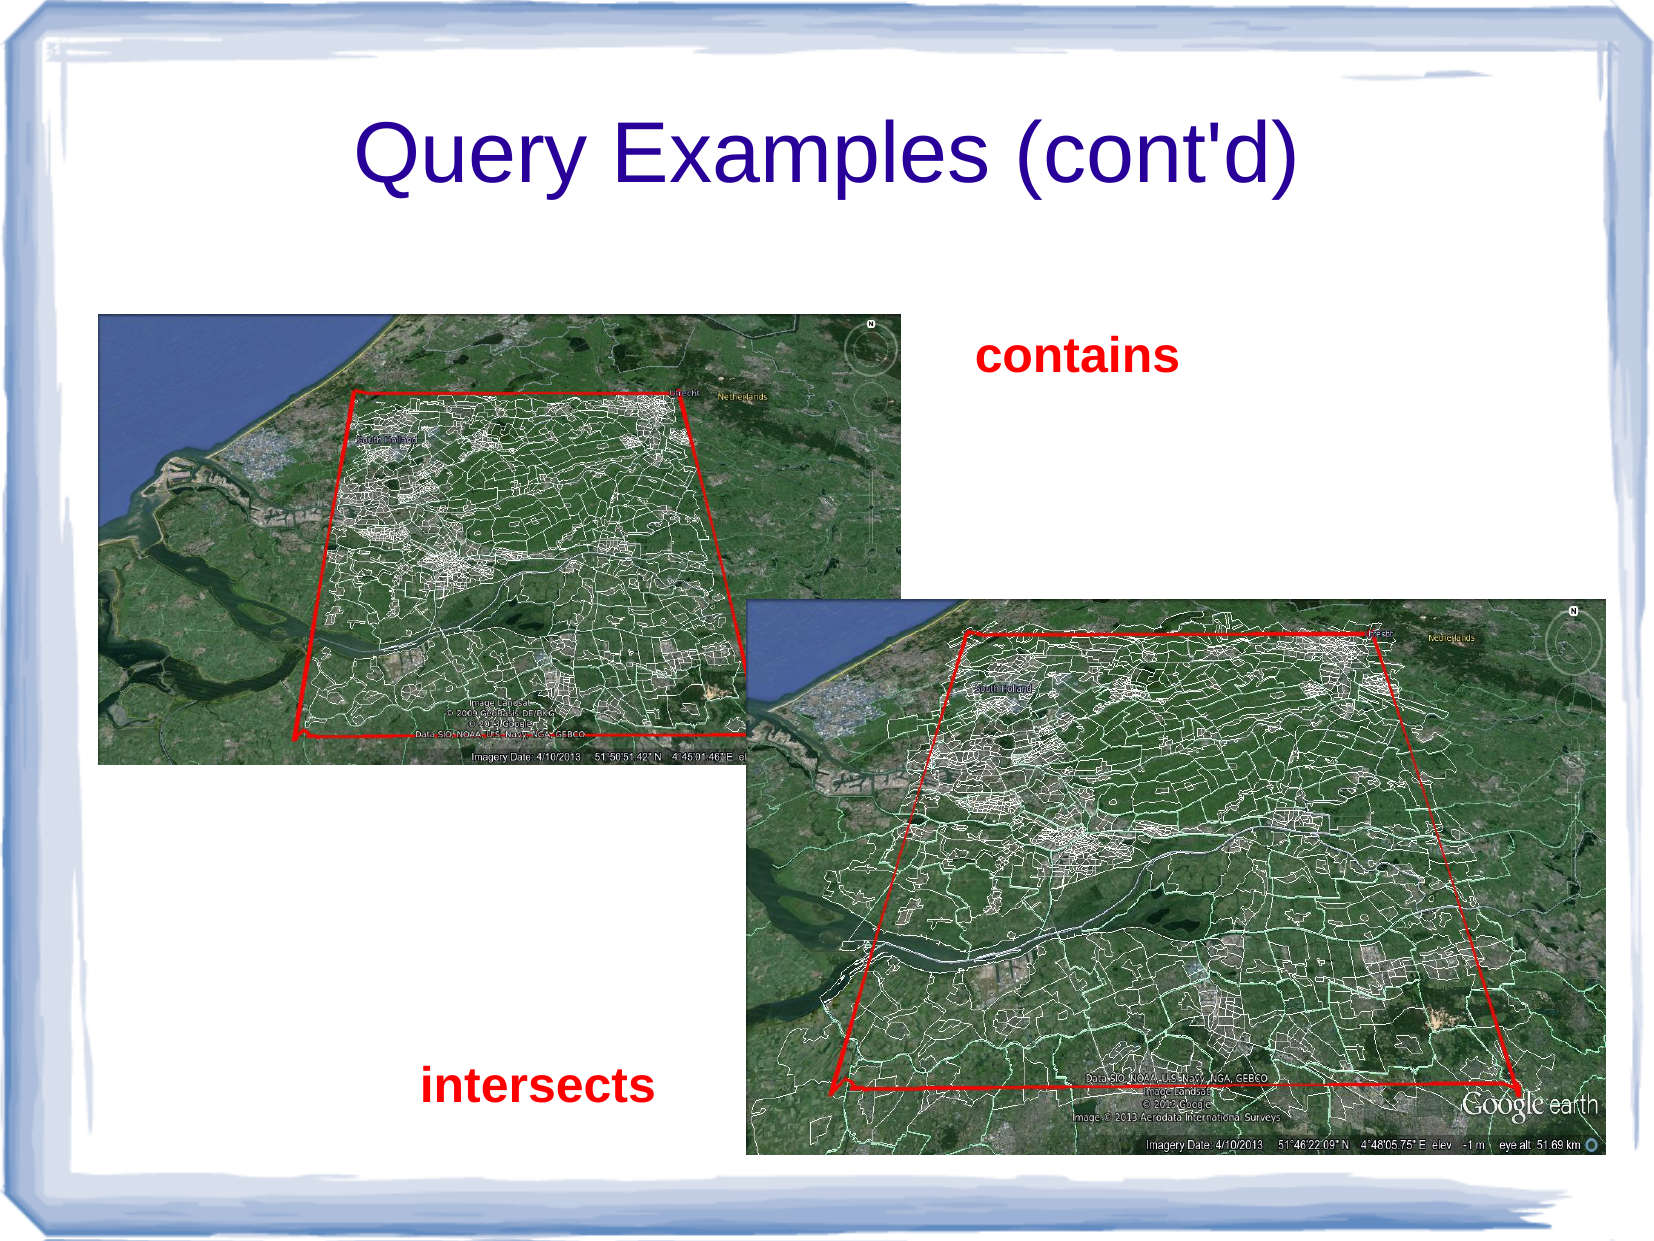

# Query Examples (cont'd)
contains
intersects
23